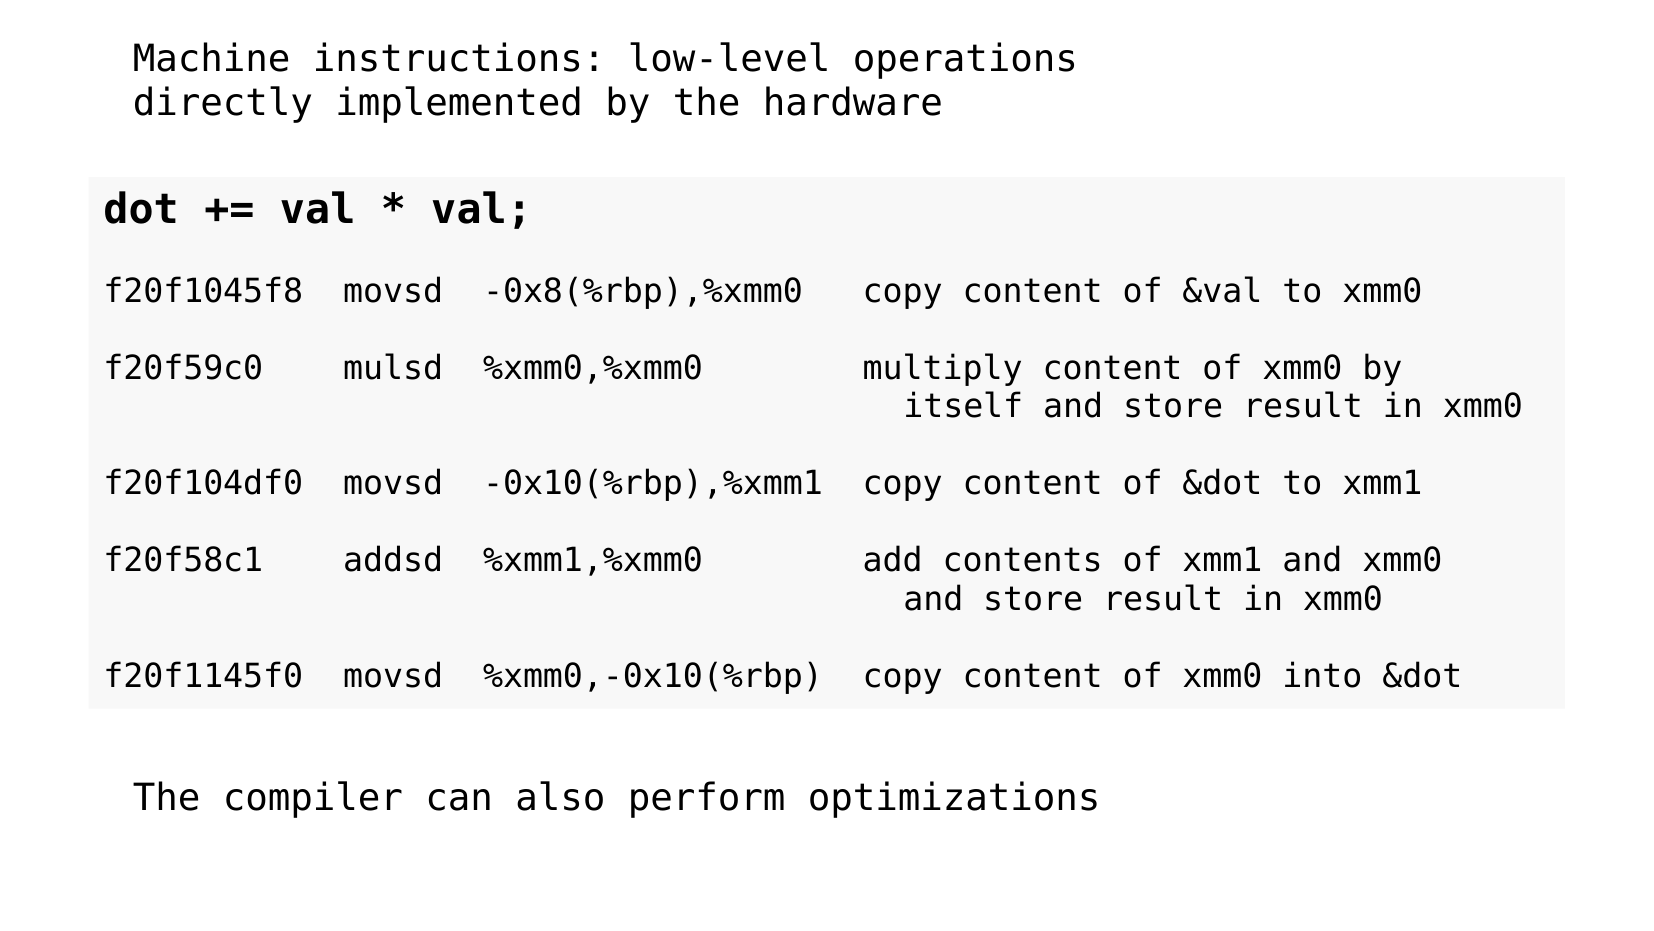

Machine instructions: low-level operations directly implemented by the hardware
dot += val * val;
f20f1045f8 movsd -0x8(%rbp),%xmm0 copy content of &val to xmm0
f20f59c0 mulsd %xmm0,%xmm0 multiply content of xmm0 by
 itself and store result in xmm0
f20f104df0 movsd -0x10(%rbp),%xmm1 copy content of &dot to xmm1
f20f58c1 addsd %xmm1,%xmm0 add contents of xmm1 and xmm0
 and store result in xmm0
f20f1145f0 movsd %xmm0,-0x10(%rbp) copy content of xmm0 into &dot
The compiler can also perform optimizations